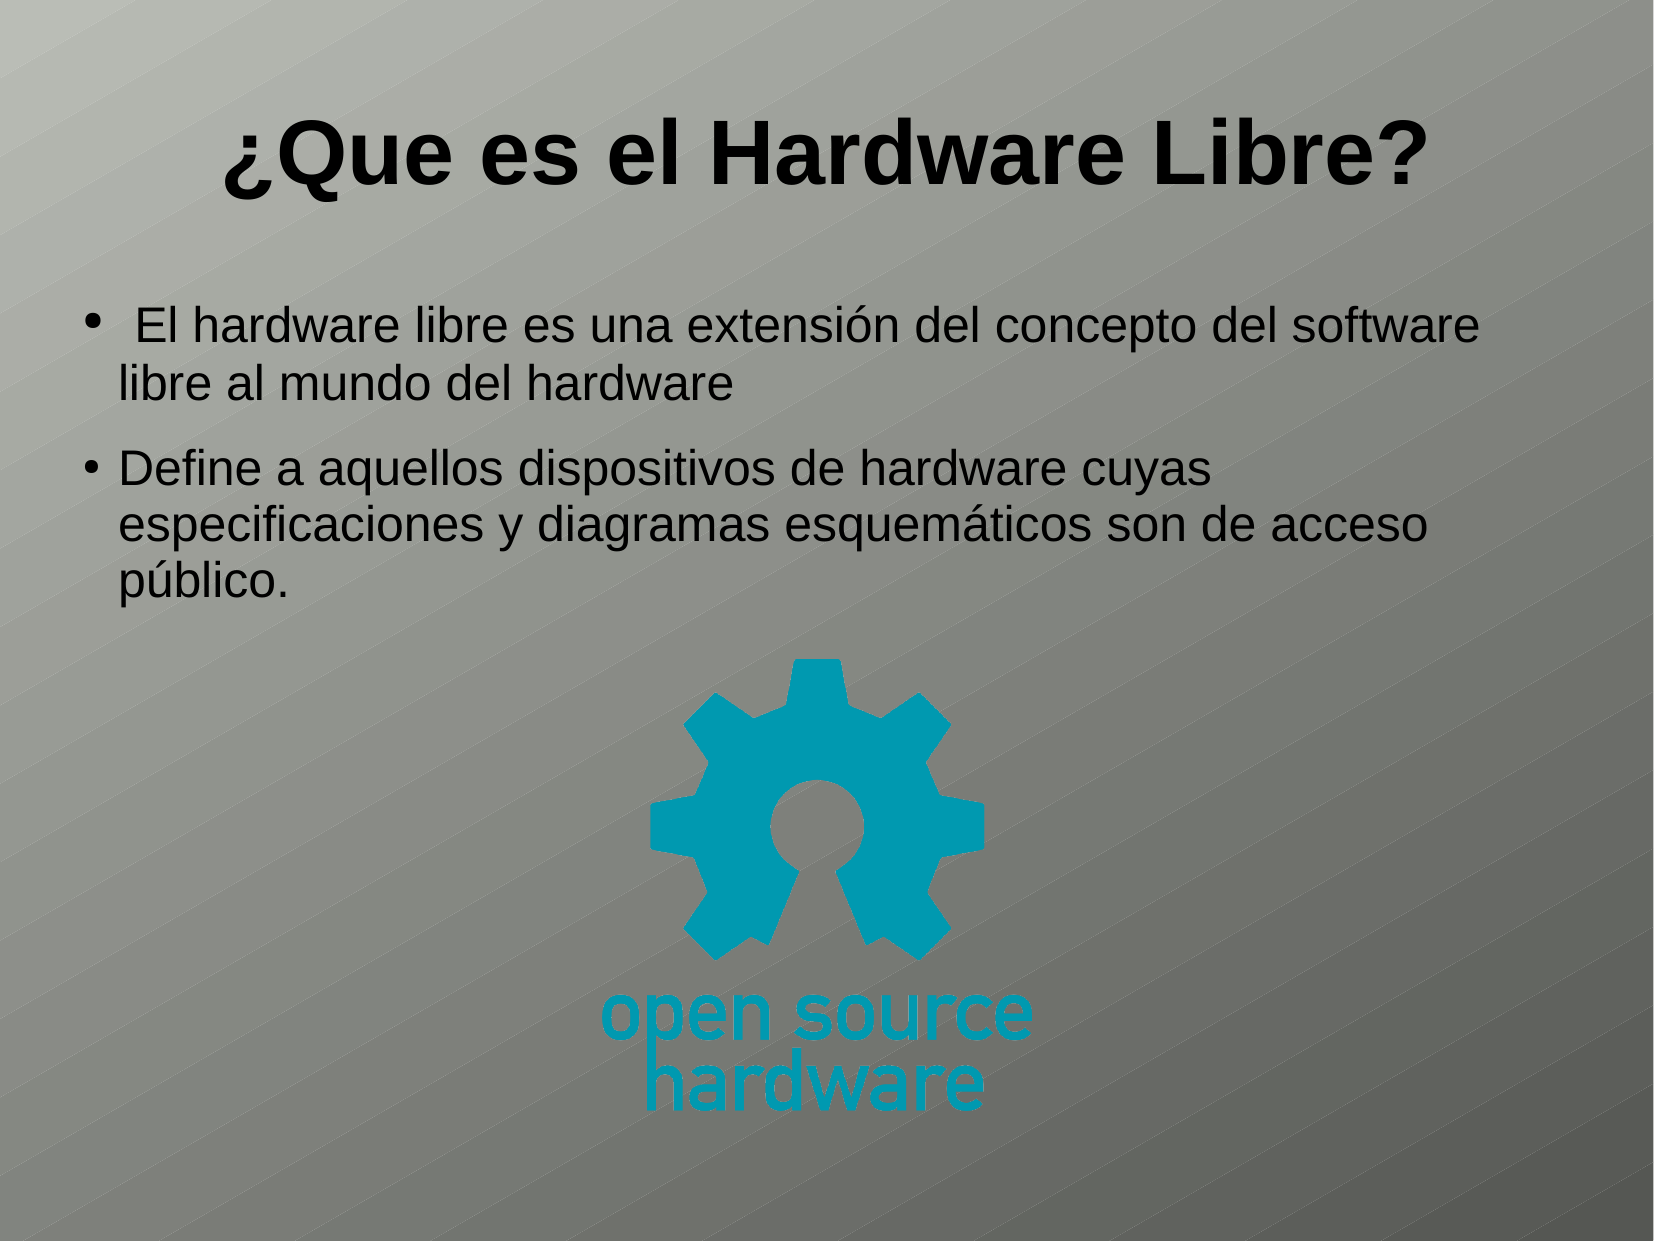

# ¿Que es el Hardware Libre?
 El hardware libre es una extensión del concepto del software libre al mundo del hardware
Define a aquellos dispositivos de hardware cuyas especificaciones y diagramas esquemáticos son de acceso público.